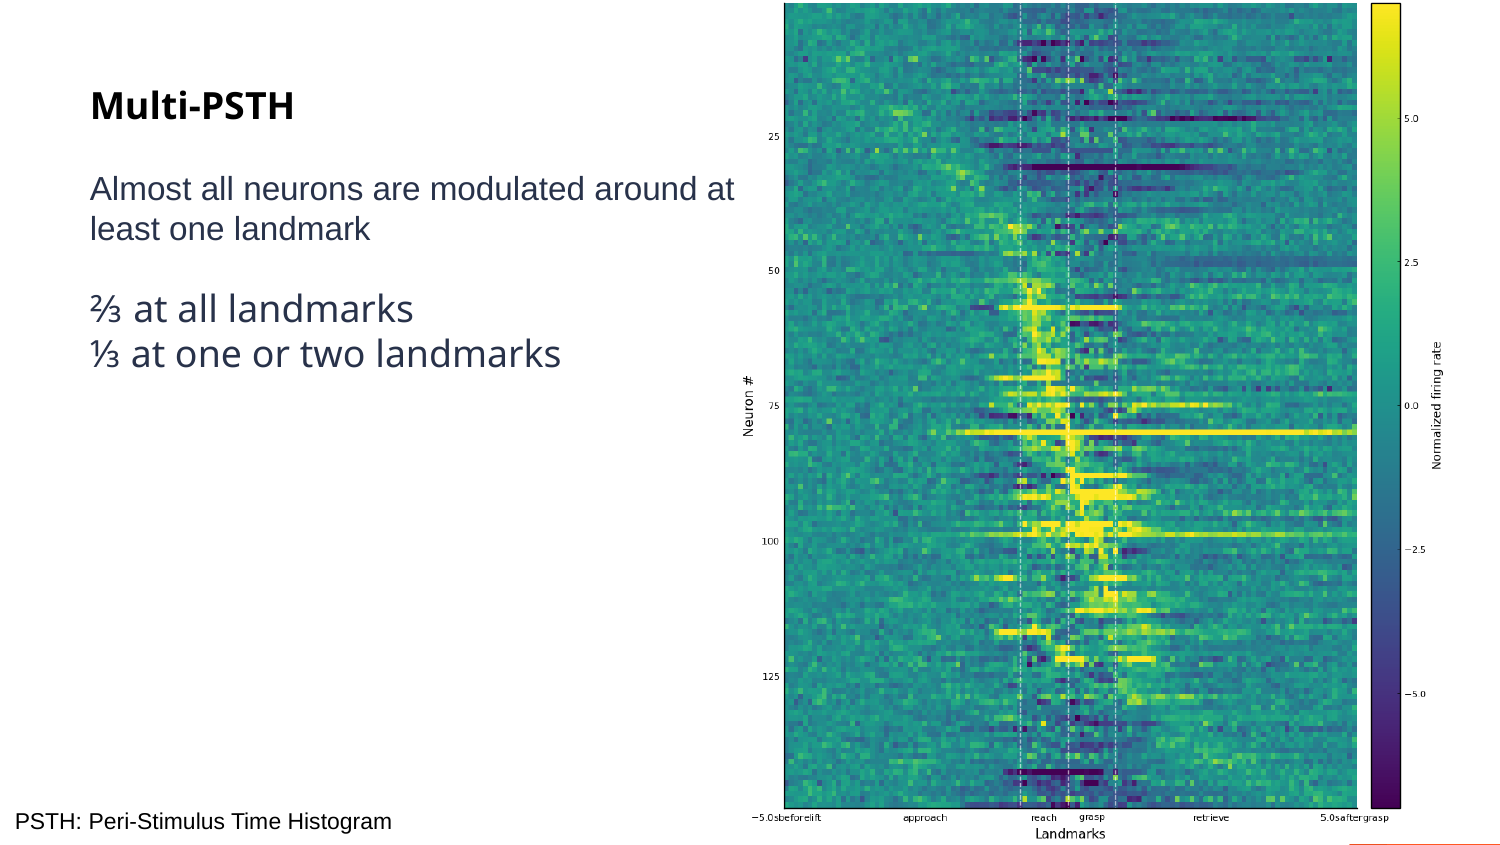

Multi-PSTH
Almost all neurons are modulated around at least one landmark
⅔ at all landmarks
⅓ at one or two landmarks
PSTH: Peri-Stimulus Time Histogram